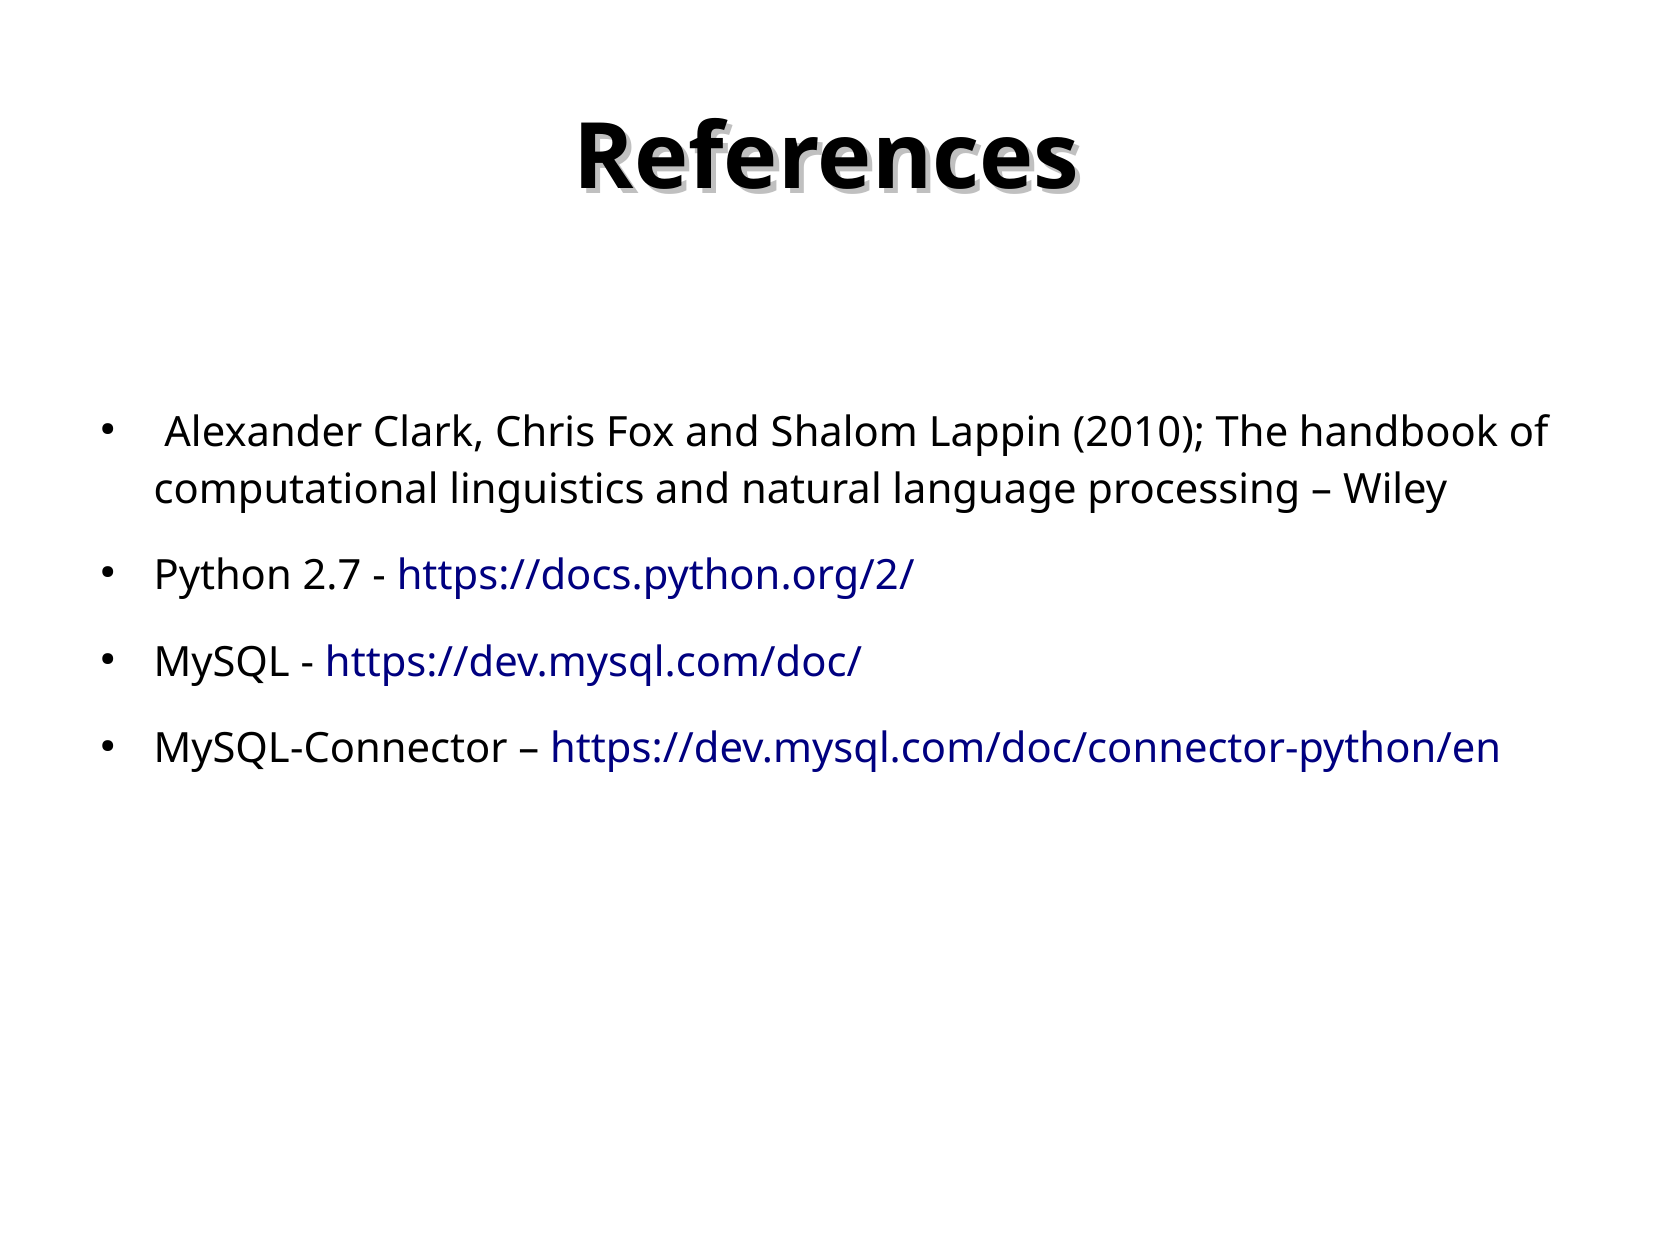

# References
 Alexander Clark, Chris Fox and Shalom Lappin (2010); The handbook of computational linguistics and natural language processing – Wiley
Python 2.7 - https://docs.python.org/2/
MySQL - https://dev.mysql.com/doc/
MySQL-Connector – https://dev.mysql.com/doc/connector-python/en